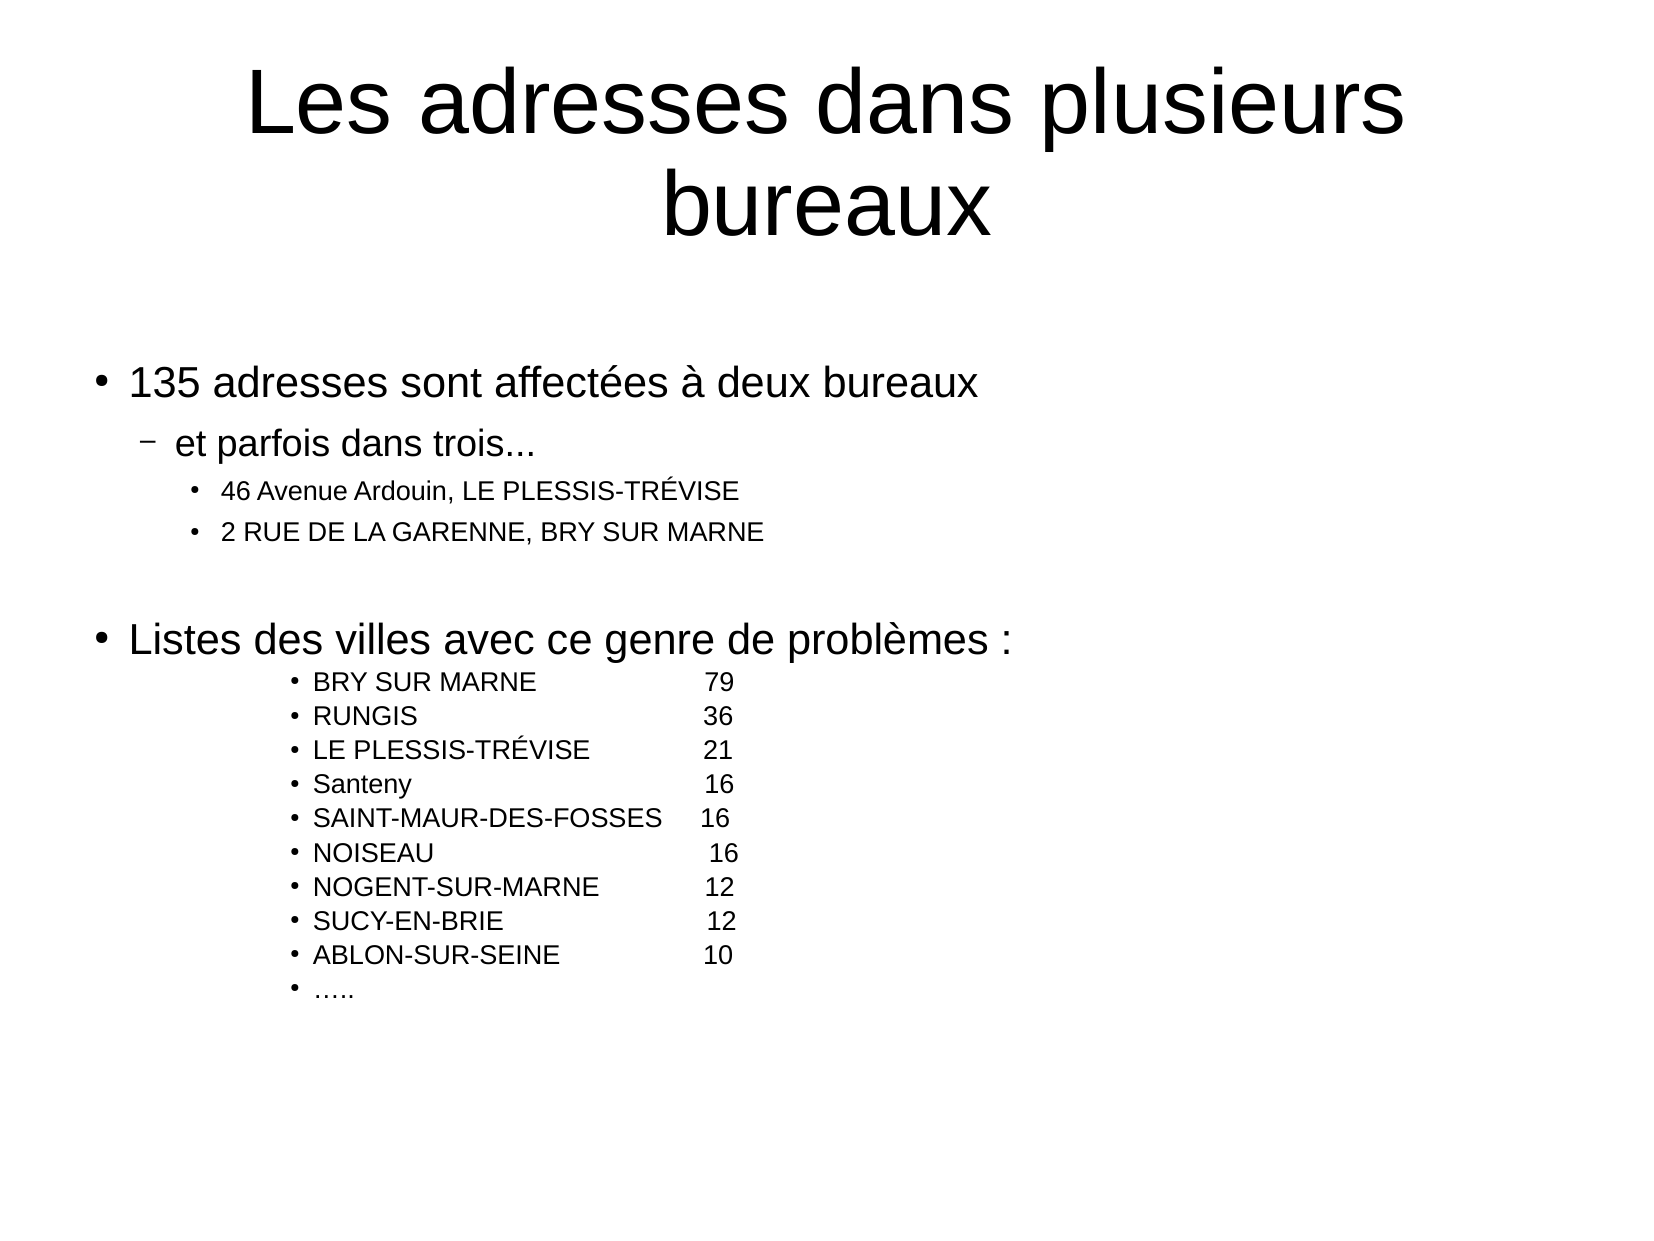

# Les adresses dans plusieurs bureaux
135 adresses sont affectées à deux bureaux
et parfois dans trois...
46 Avenue Ardouin, LE PLESSIS-TRÉVISE
2 RUE DE LA GARENNE, BRY SUR MARNE
Listes des villes avec ce genre de problèmes :
BRY SUR MARNE 	 79
RUNGIS 36
LE PLESSIS-TRÉVISE 21
Santeny 	 16
SAINT-MAUR-DES-FOSSES 16
NOISEAU 						 16
NOGENT-SUR-MARNE 12
SUCY-EN-BRIE 12
ABLON-SUR-SEINE 10
…..